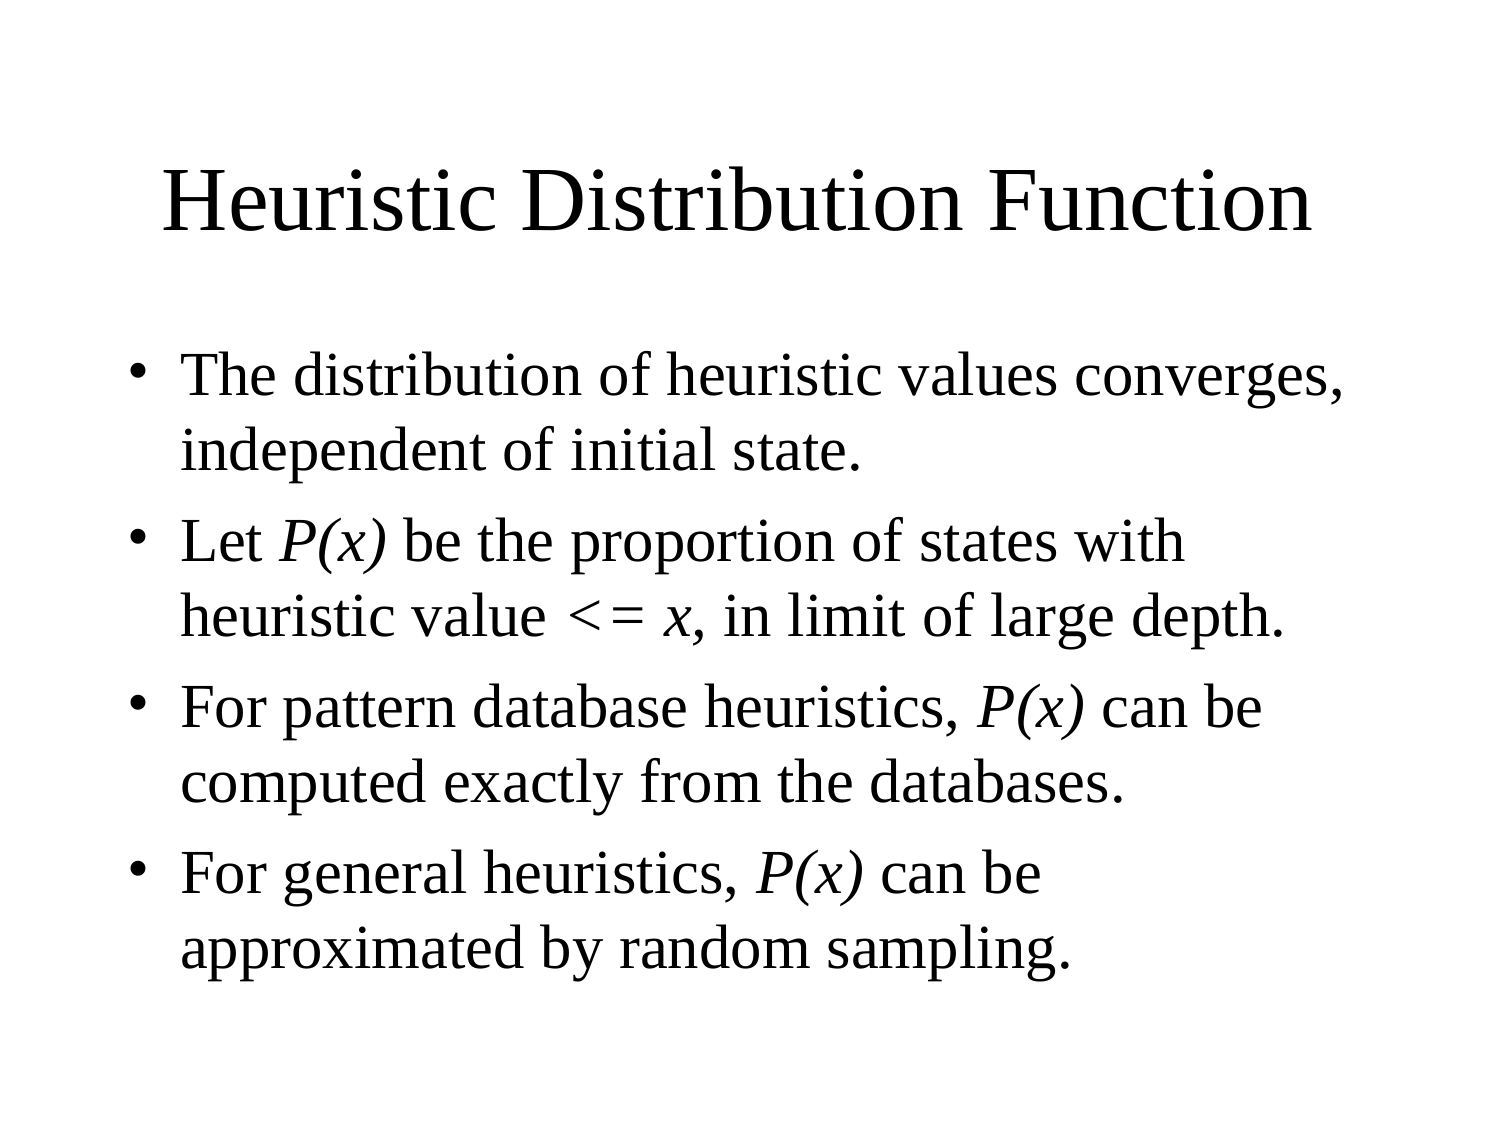

# Heuristic Distribution Function
The distribution of heuristic values converges, independent of initial state.
Let P(x) be the proportion of states with heuristic value <= x, in limit of large depth.
For pattern database heuristics, P(x) can be computed exactly from the databases.
For general heuristics, P(x) can be approximated by random sampling.